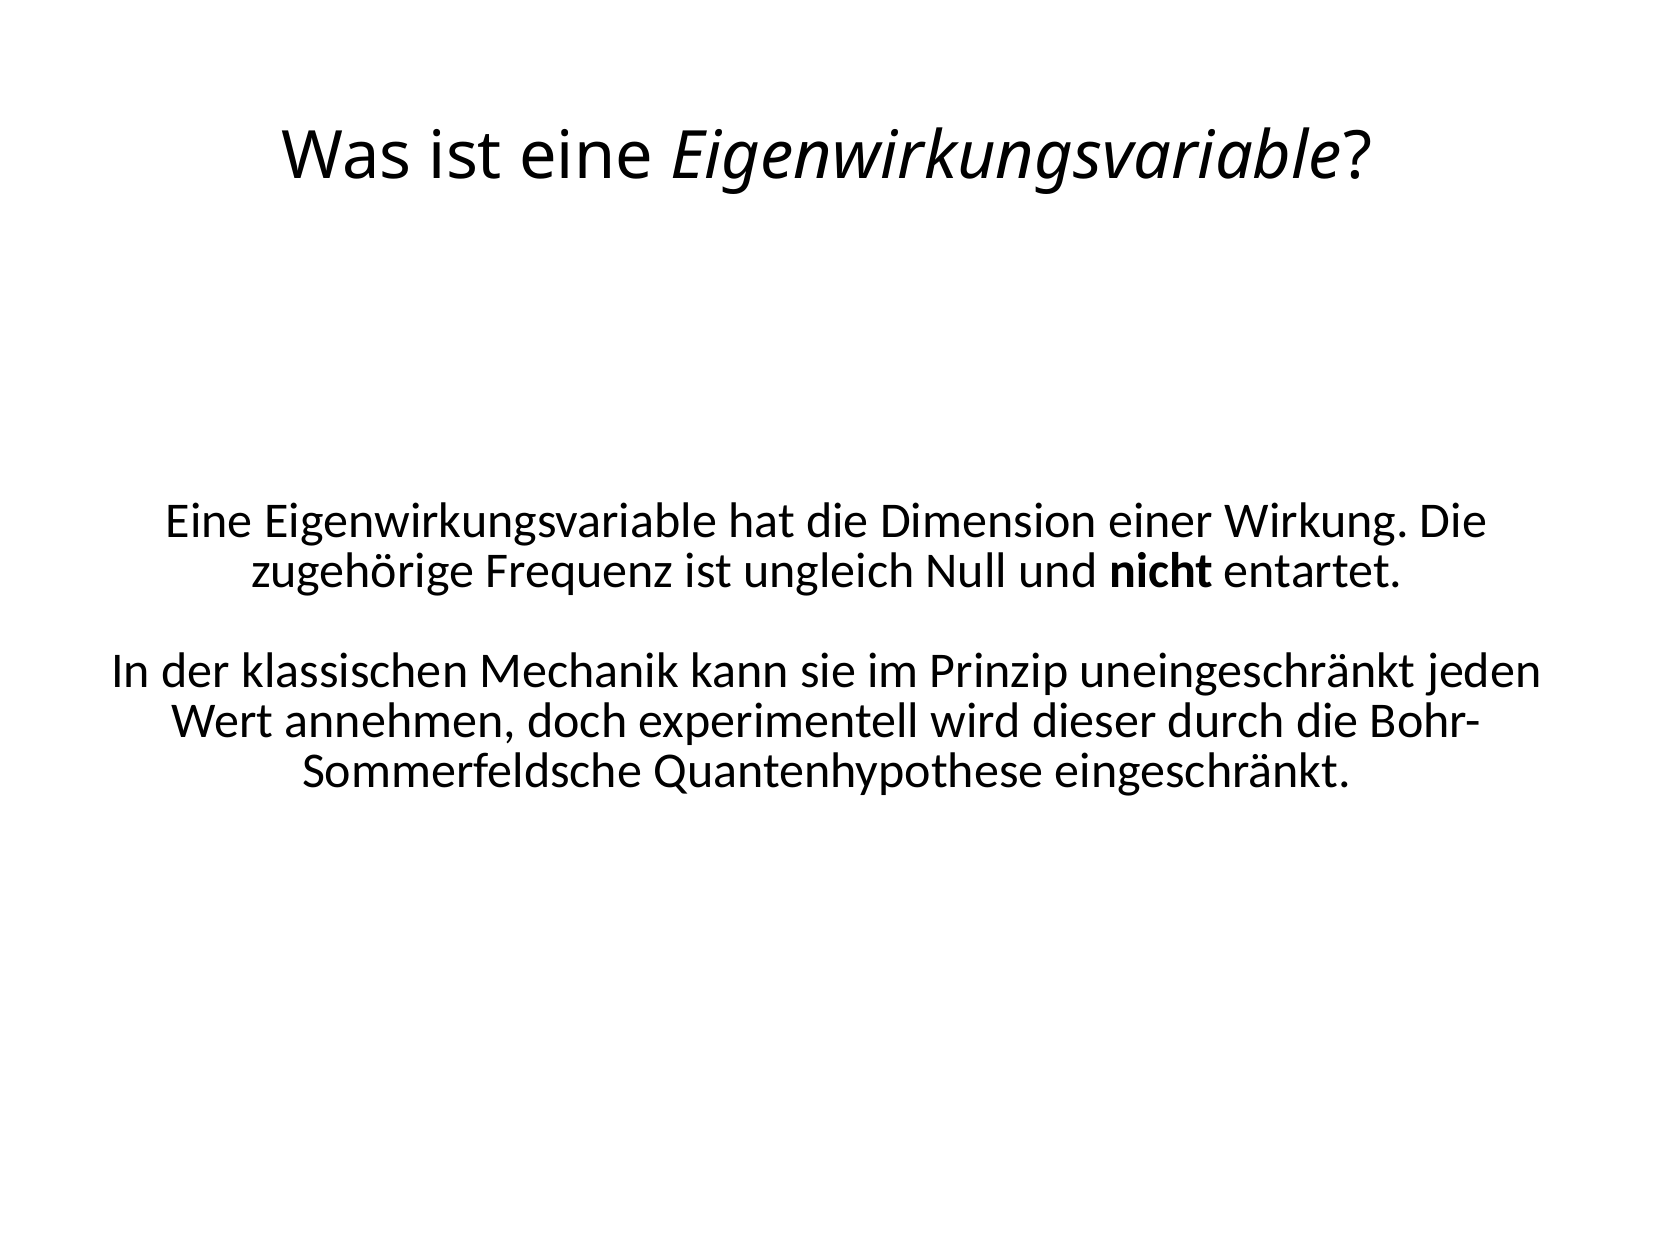

# Was ist eine Eigenwirkungsvariable?
Eine Eigenwirkungsvariable hat die Dimension einer Wirkung. Die zugehörige Frequenz ist ungleich Null und nicht entartet.
In der klassischen Mechanik kann sie im Prinzip uneingeschränkt jeden Wert annehmen, doch experimentell wird dieser durch die Bohr-Sommerfeldsche Quantenhypothese eingeschränkt.